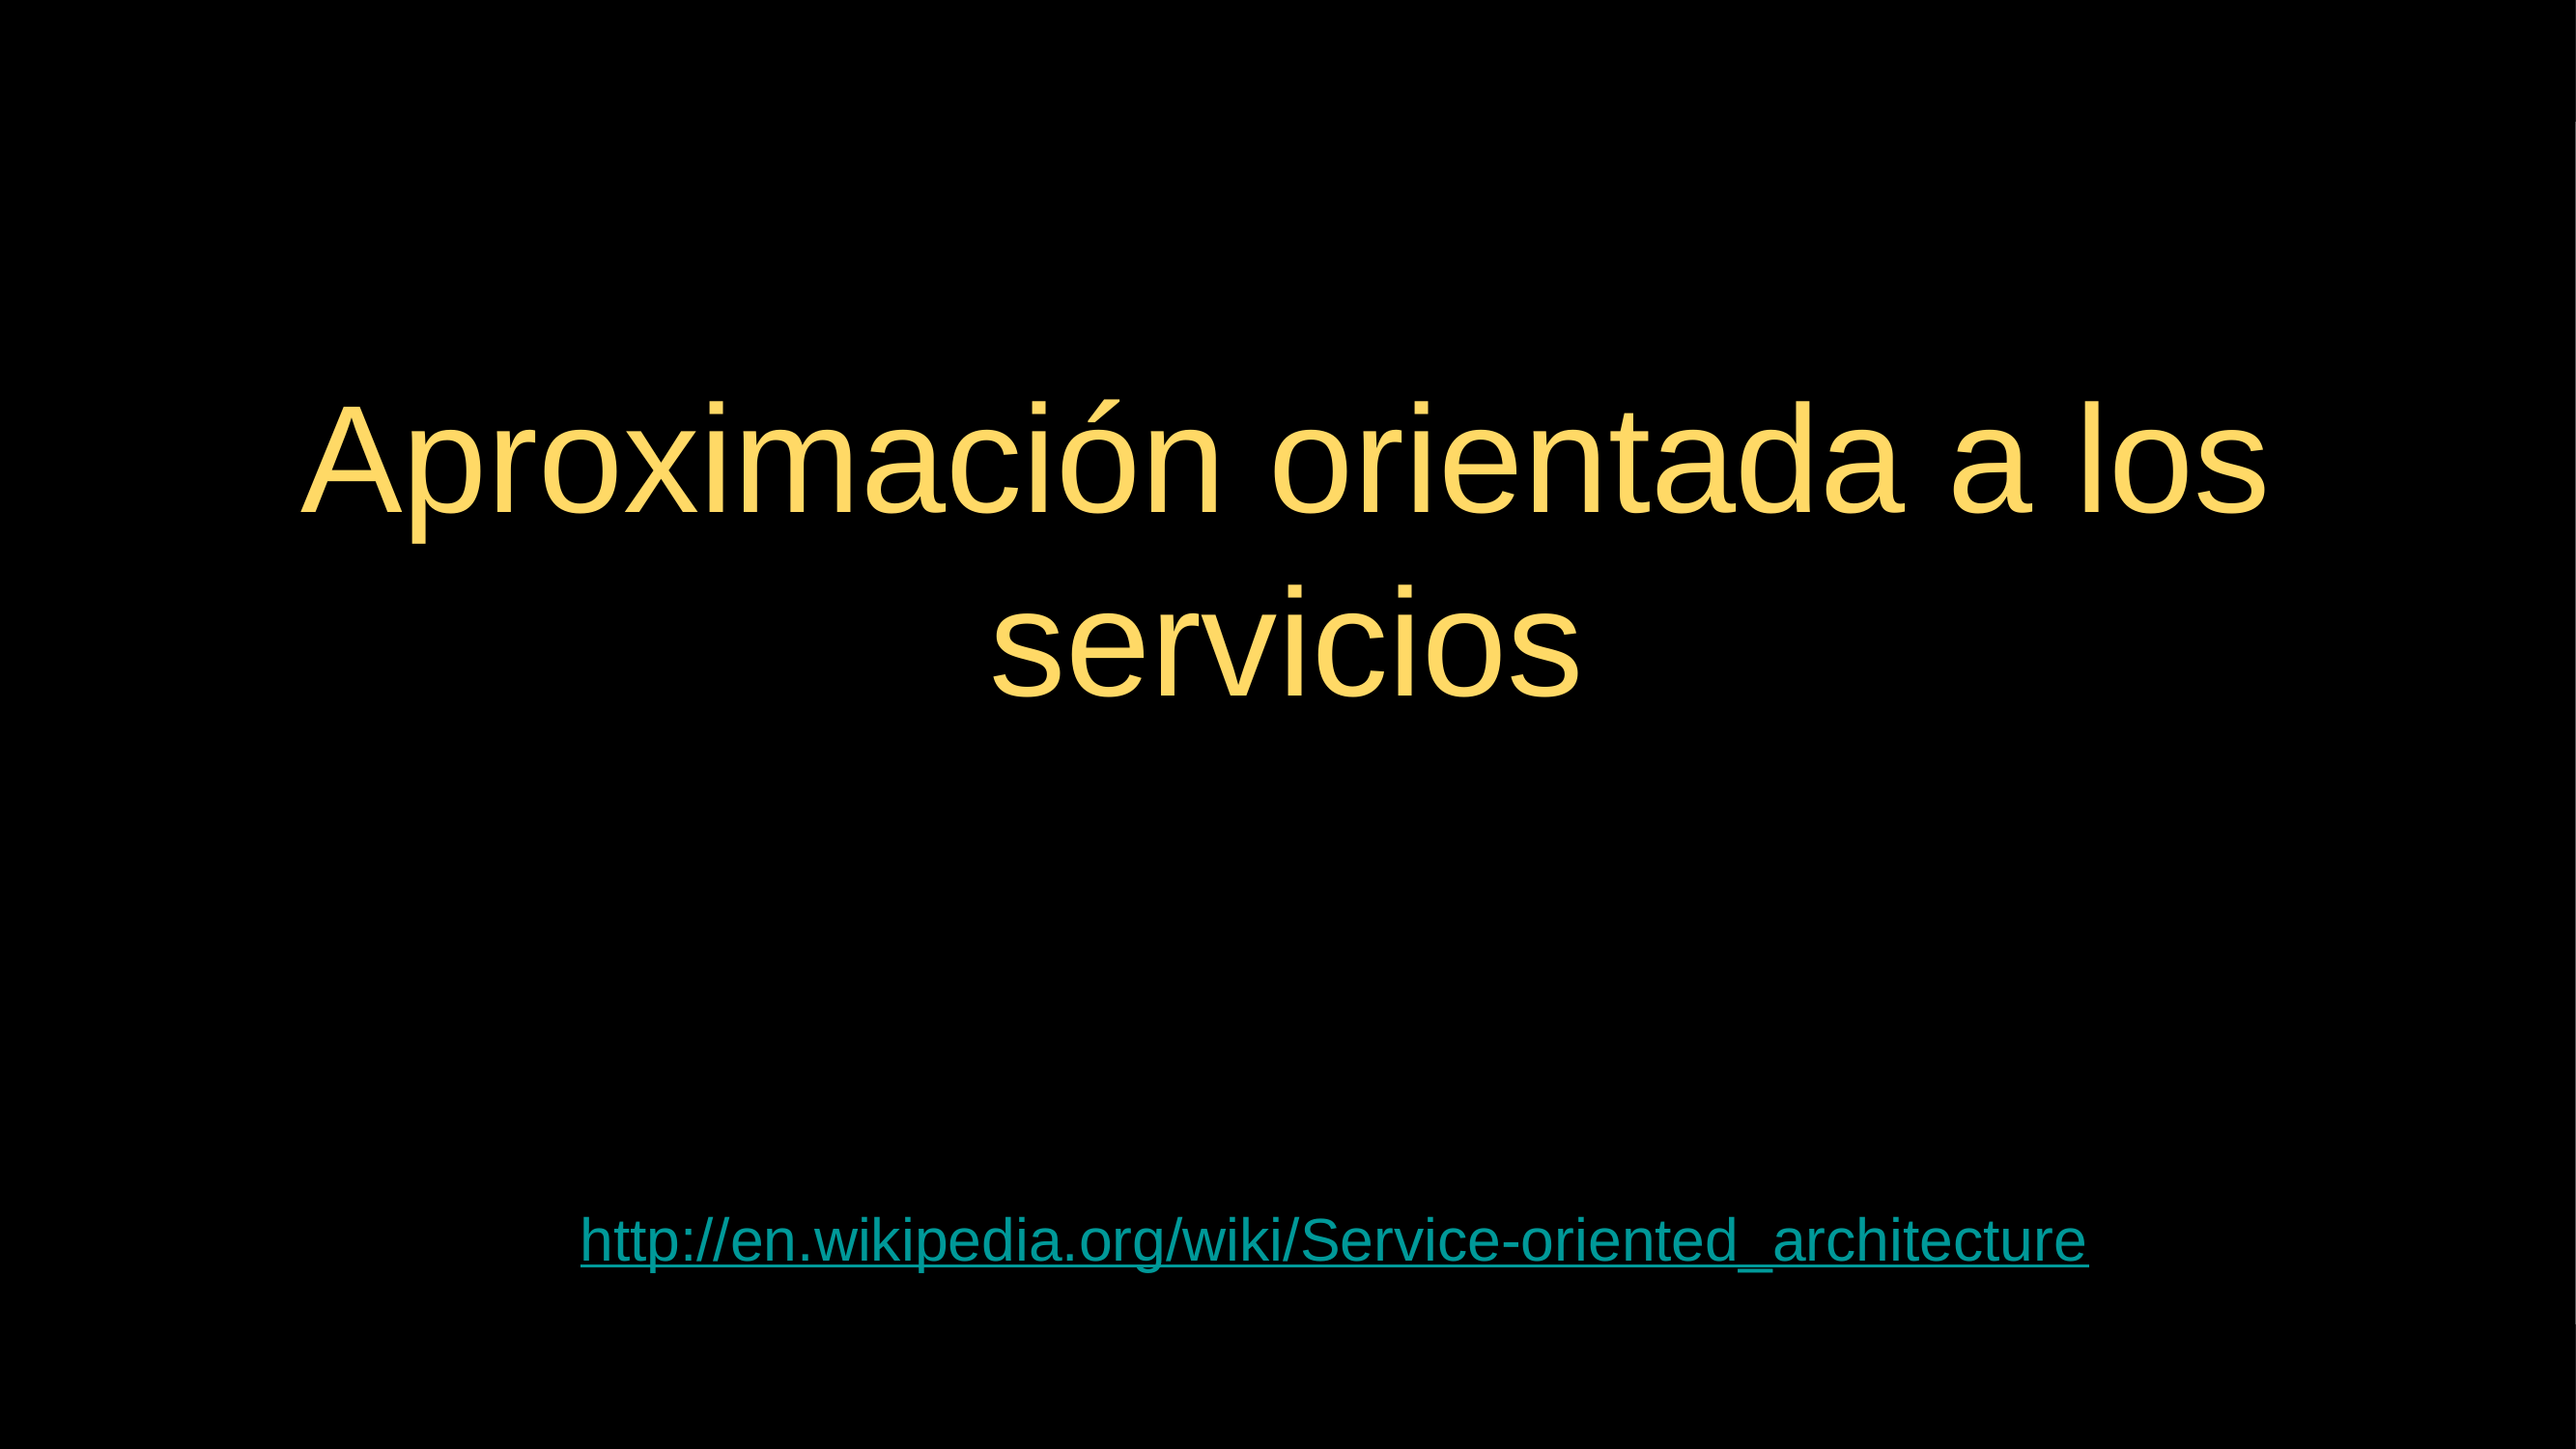

# Aproximación orientada a los servicios
http://en.wikipedia.org/wiki/Service-oriented_architecture